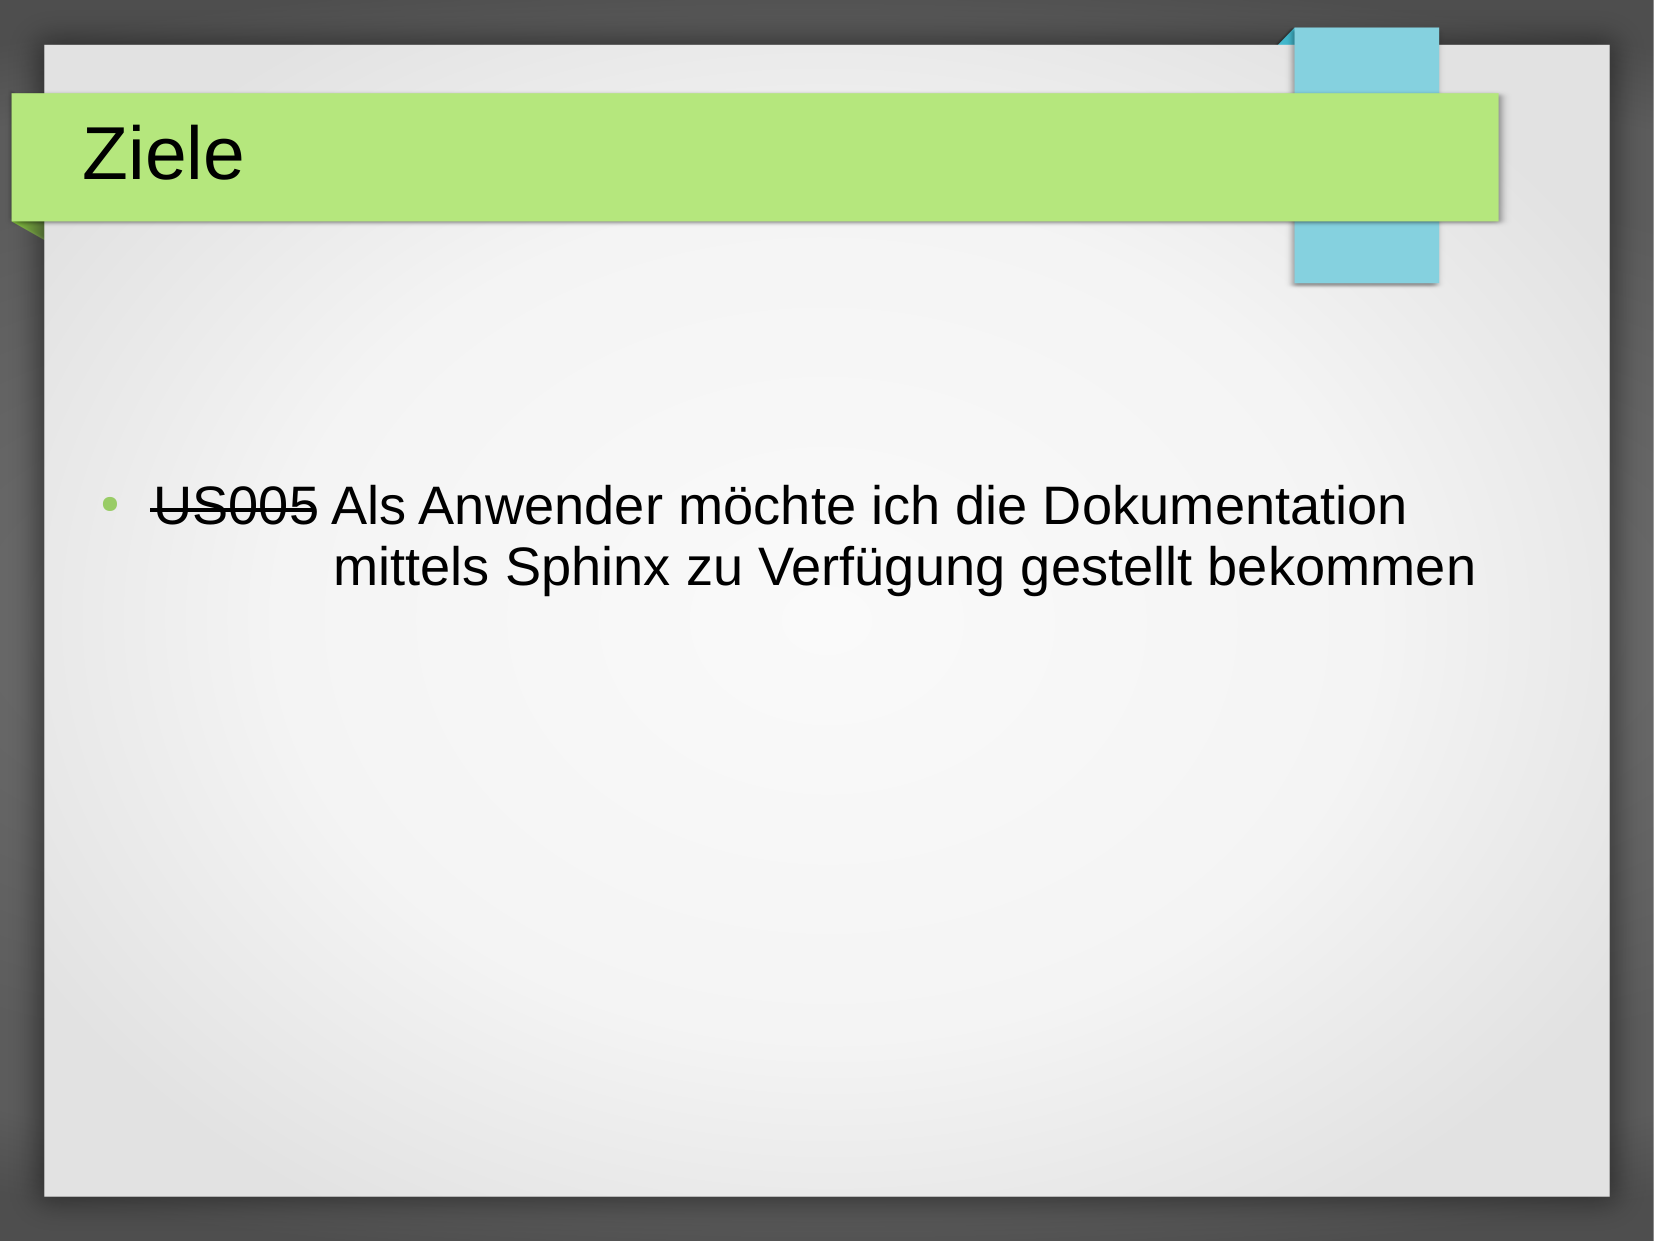

# Ziele
US005 Als Anwender möchte ich die Dokumentation 				 mittels Sphinx zu Verfügung gestellt bekommen